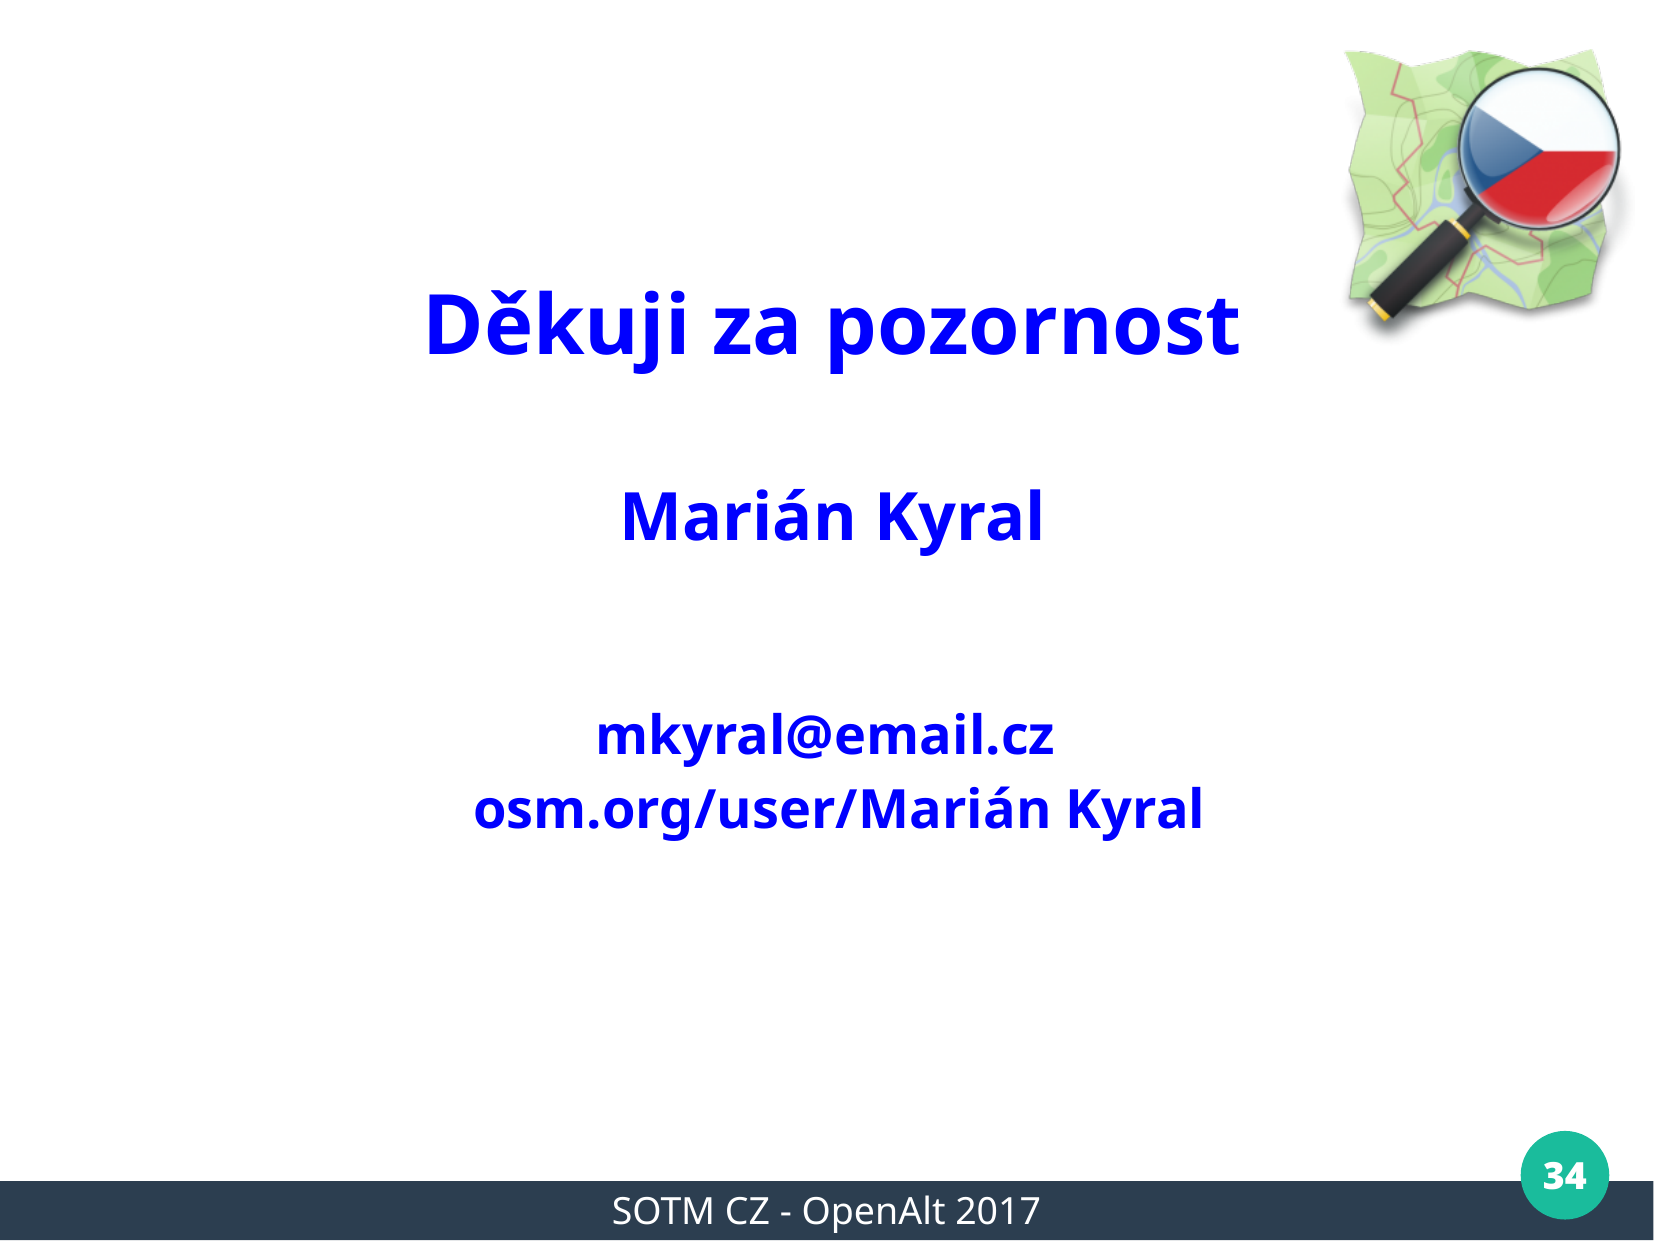

# Děkuji za pozornost
Marián Kyral
mkyral@email.cz
 osm.org/user/Marián Kyral
34
SOTM CZ - OpenAlt 2017